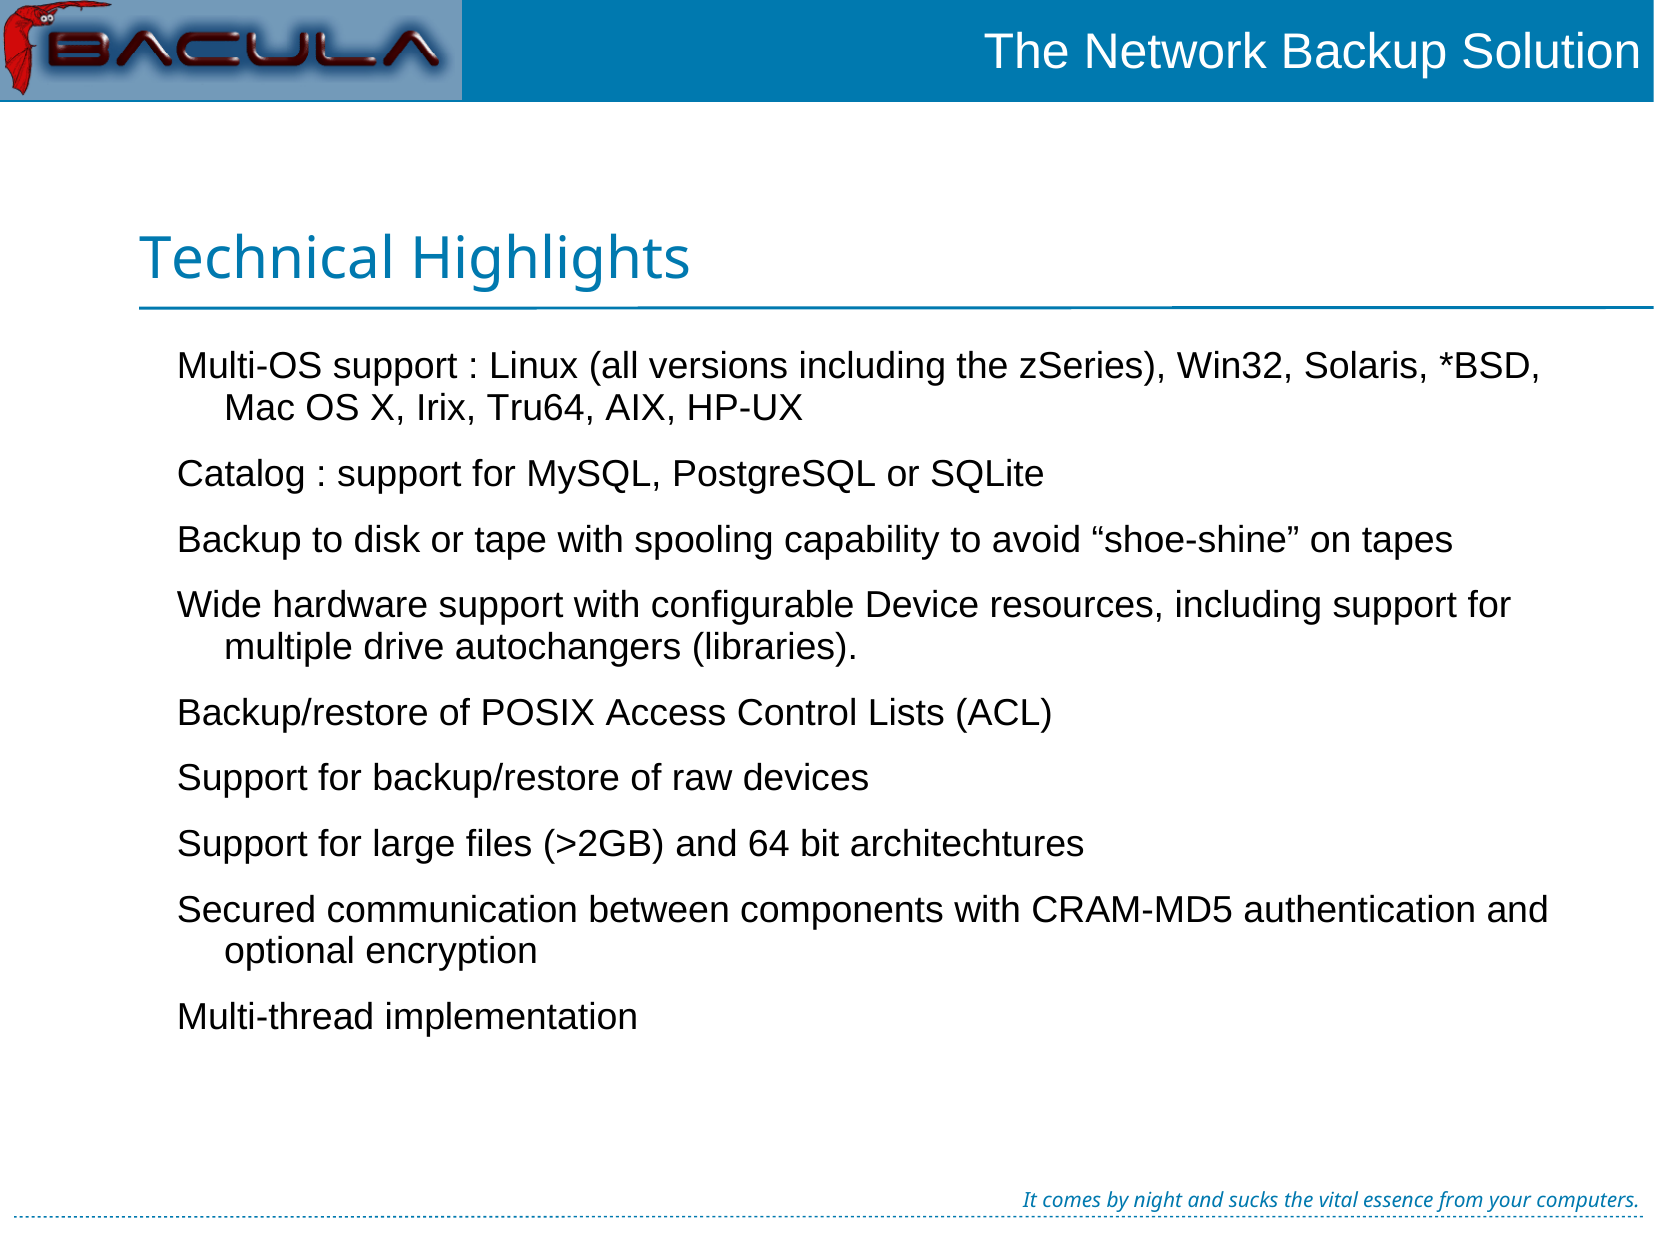

# Technical Highlights
Multi-OS support : Linux (all versions including the zSeries), Win32, Solaris, *BSD, Mac OS X, Irix, Tru64, AIX, HP-UX
Catalog : support for MySQL, PostgreSQL or SQLite
Backup to disk or tape with spooling capability to avoid “shoe-shine” on tapes
Wide hardware support with configurable Device resources, including support for multiple drive autochangers (libraries).
Backup/restore of POSIX Access Control Lists (ACL)
Support for backup/restore of raw devices
Support for large files (>2GB) and 64 bit architechtures
Secured communication between components with CRAM-MD5 authentication and optional encryption
Multi-thread implementation